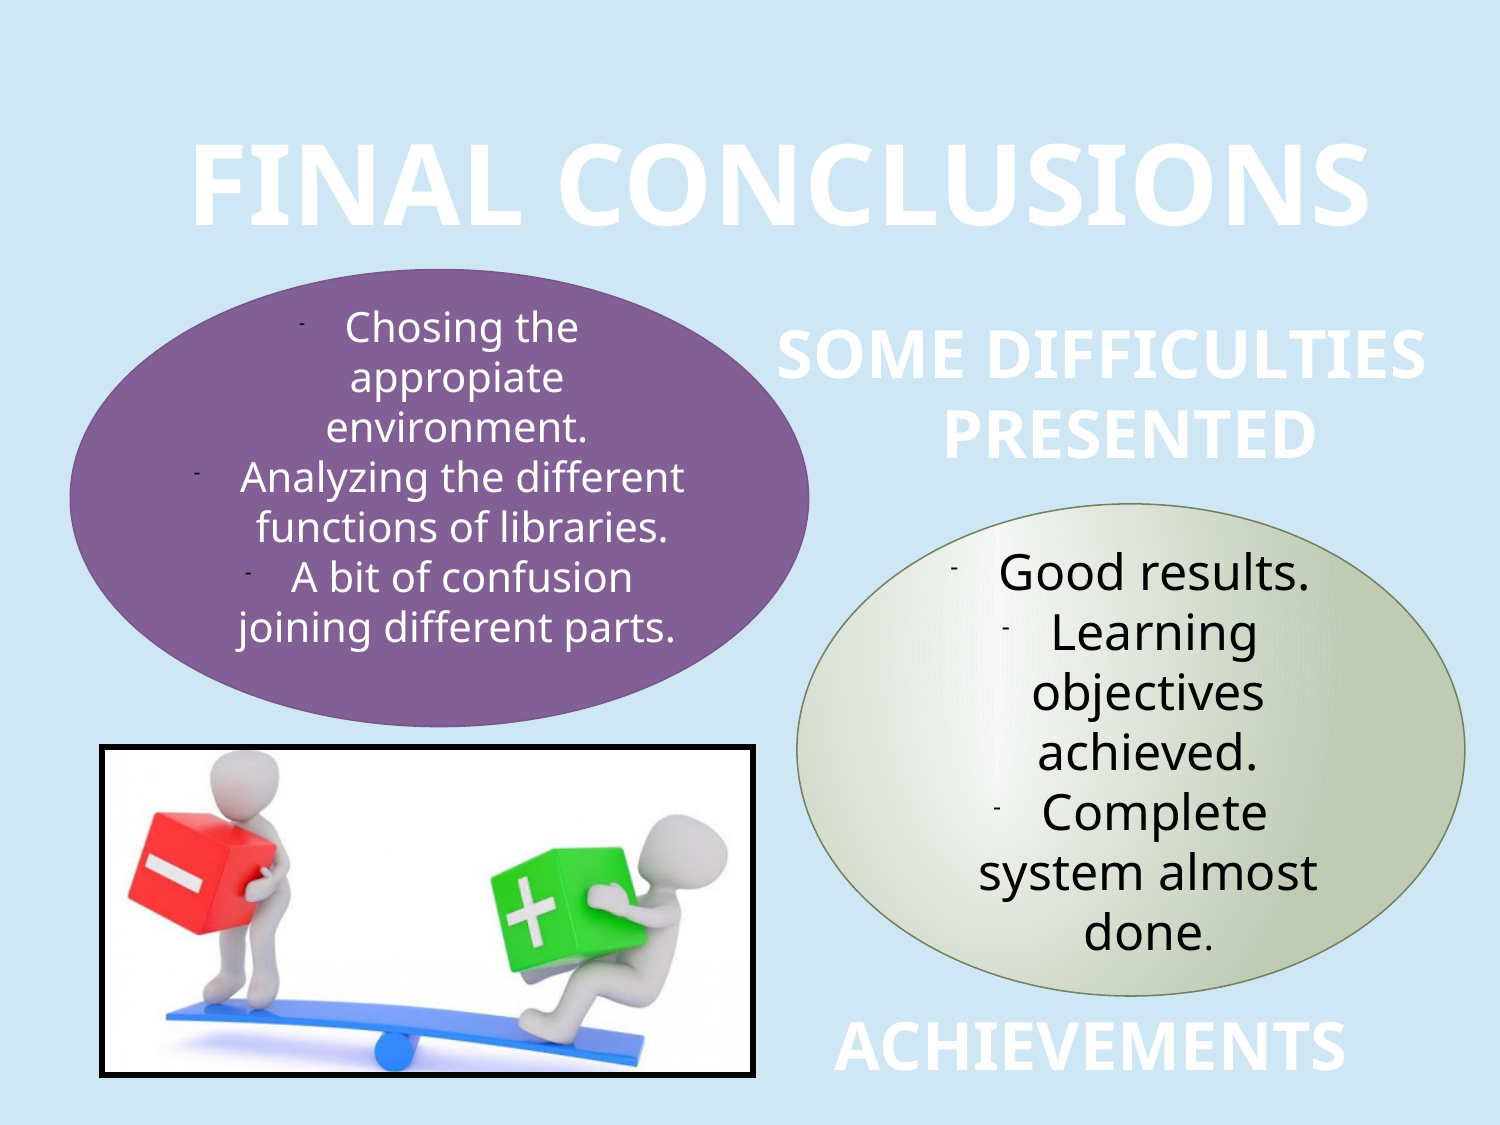

FINAL CONCLUSIONS
 Chosing the appropiate environment.
 Analyzing the different functions of libraries.
 A bit of confusion joining different parts.
SOME DIFFICULTIES
PRESENTED
 Good results.
 Learning objectives achieved.
 Complete system almost done.
ACHIEVEMENTS